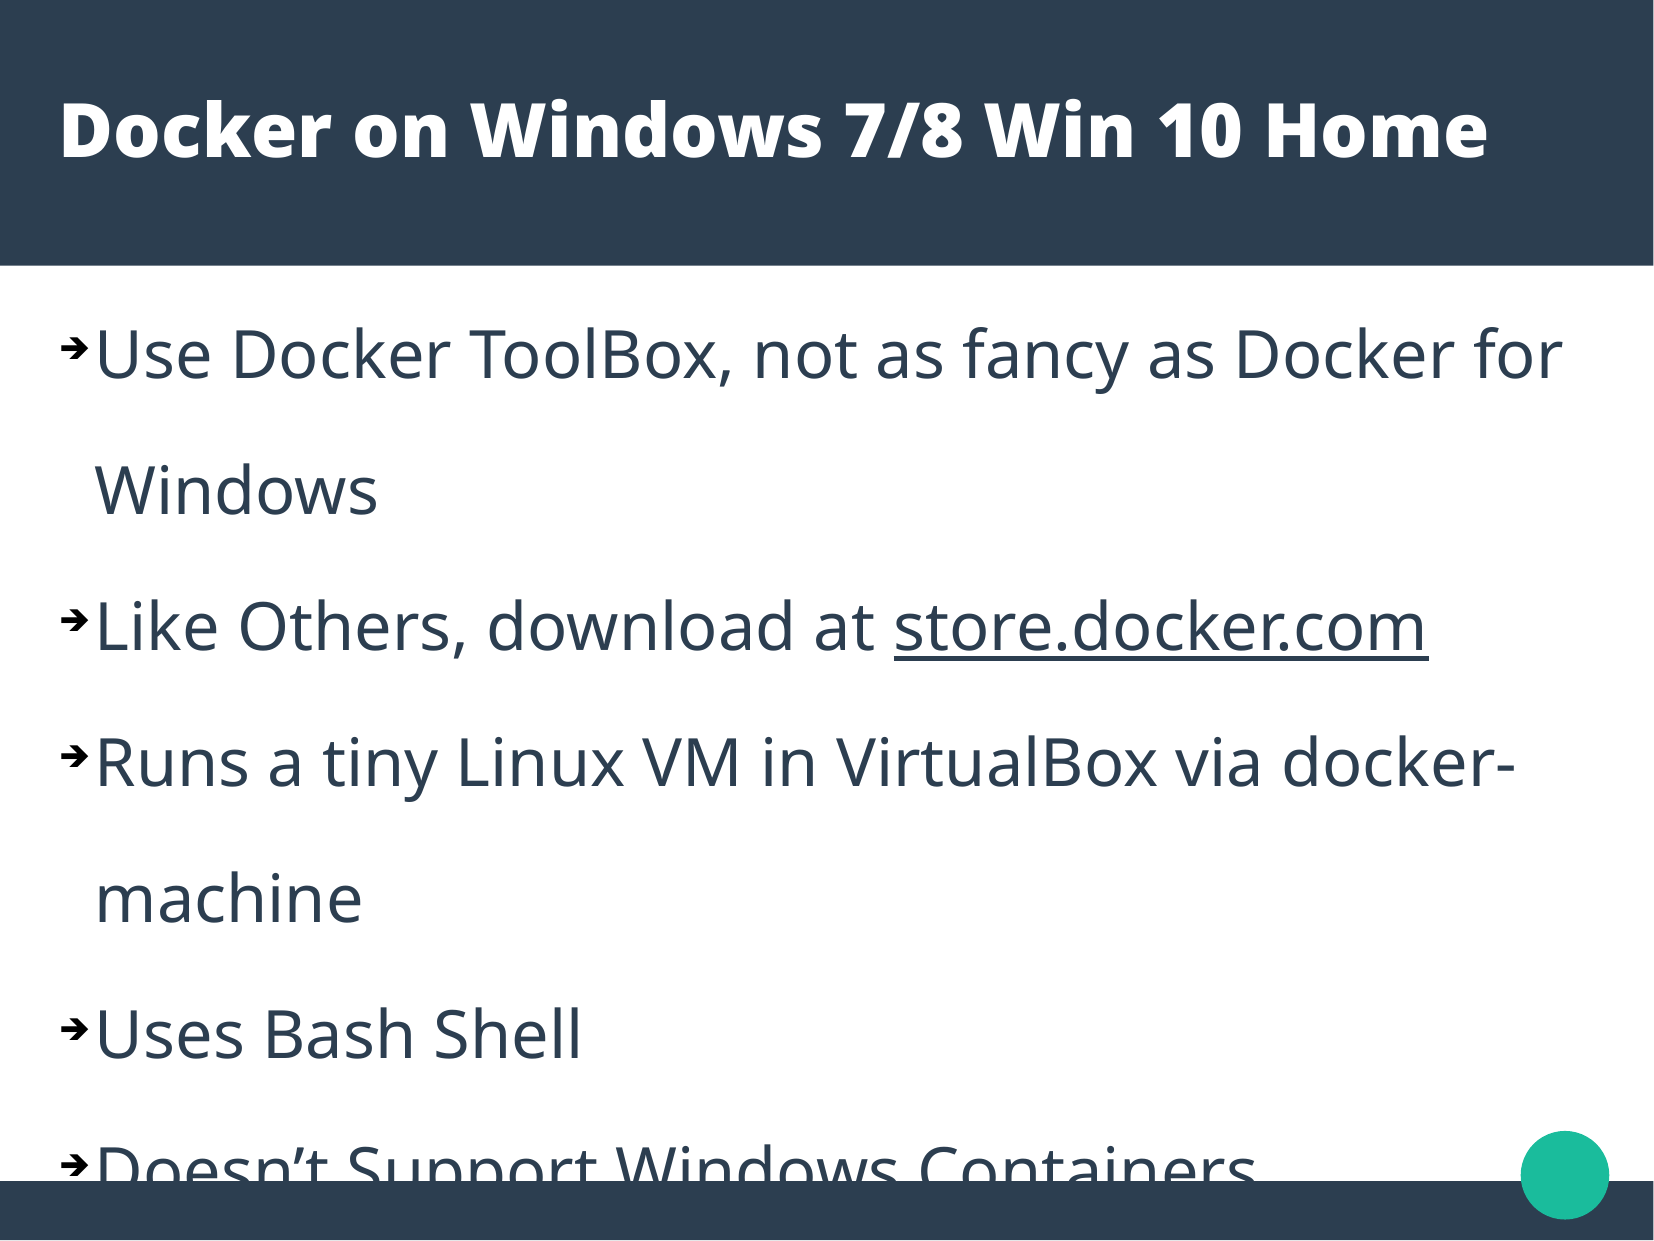

# Docker on Windows 7/8 Win 10 Home
Use Docker ToolBox, not as fancy as Docker for Windows
Like Others, download at store.docker.com
Runs a tiny Linux VM in VirtualBox via docker-machine
Uses Bash Shell
Doesn’t Support Windows Containers